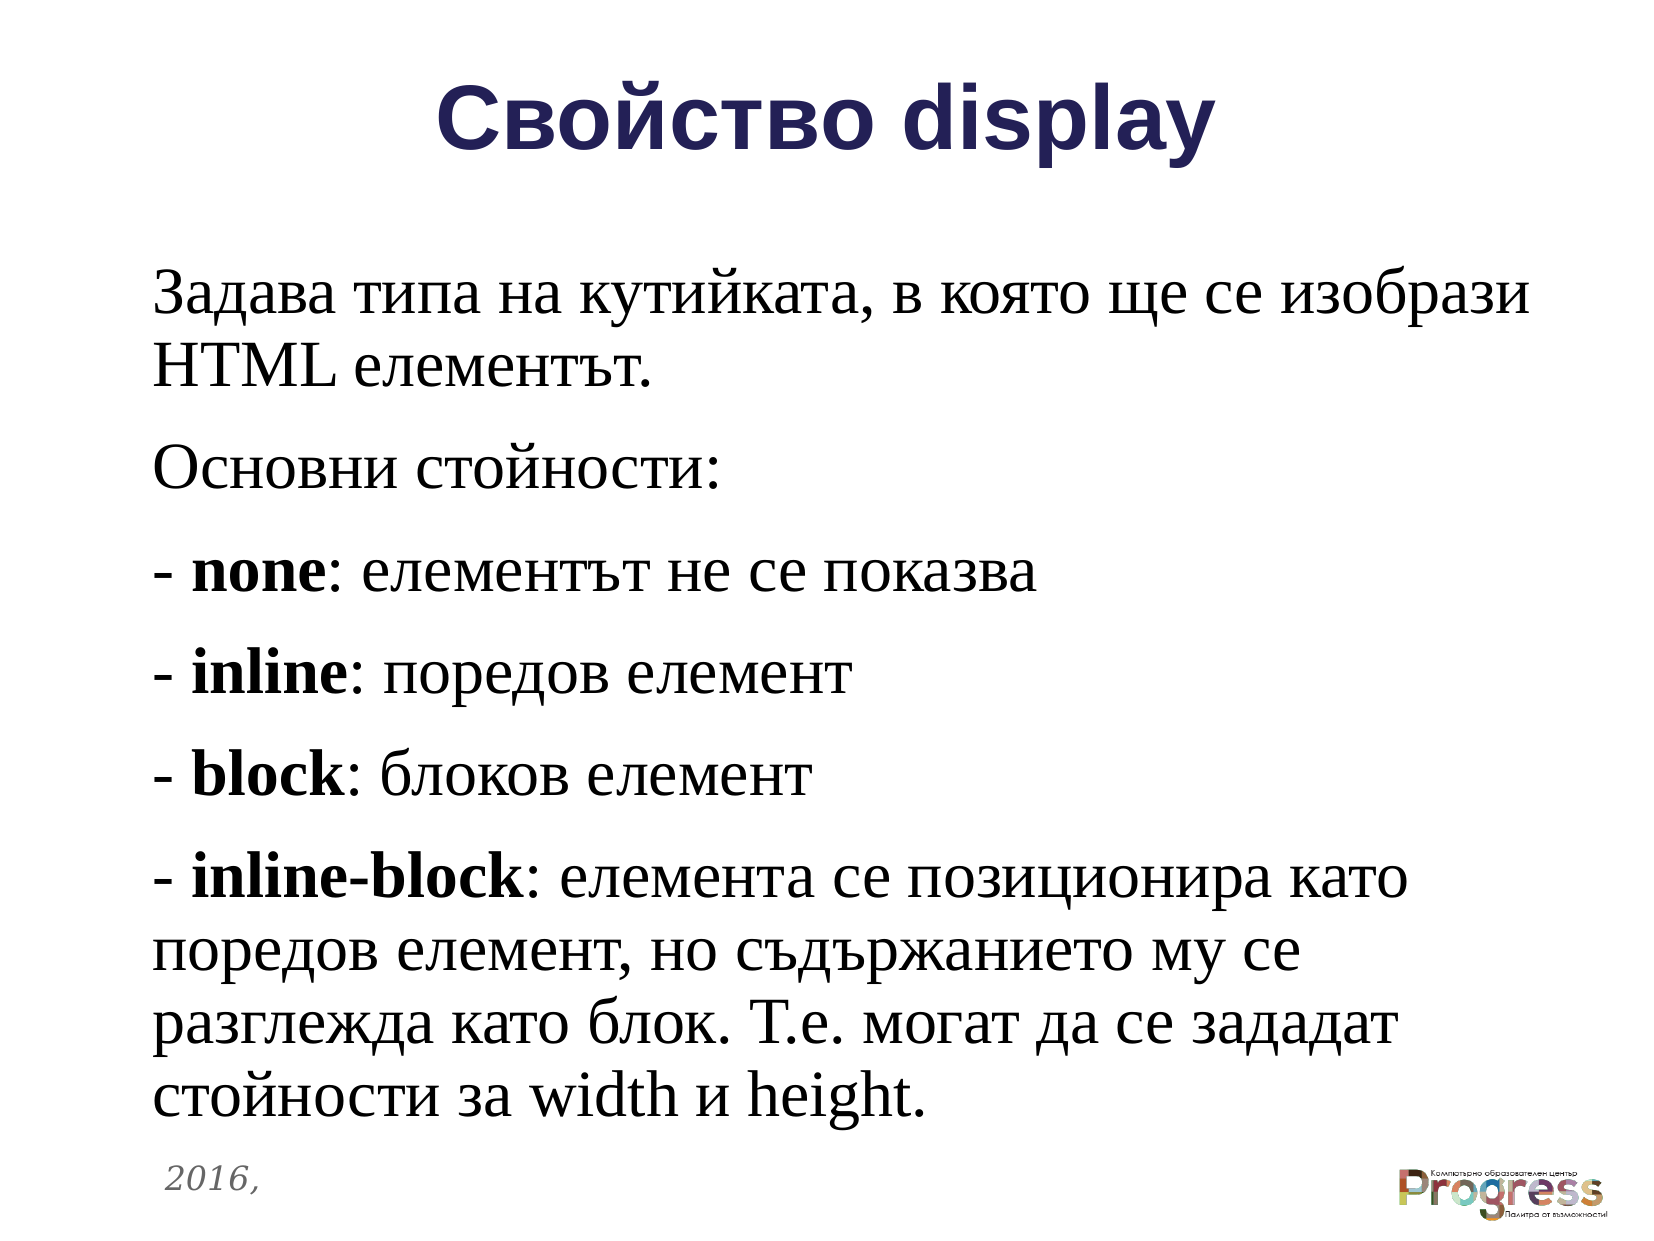

# Свойство display
Задава типа на кутийката, в която ще се изобрази HTML елементът.
Основни стойности:
- none: елементът не се показва
- inline: поредов елемент
- block: блоков елемент
- inline-block: елемента се позиционира като поредов елемент, но съдържанието му се разглежда като блок. Т.е. могат да се зададат стойности за width и height.
2016,